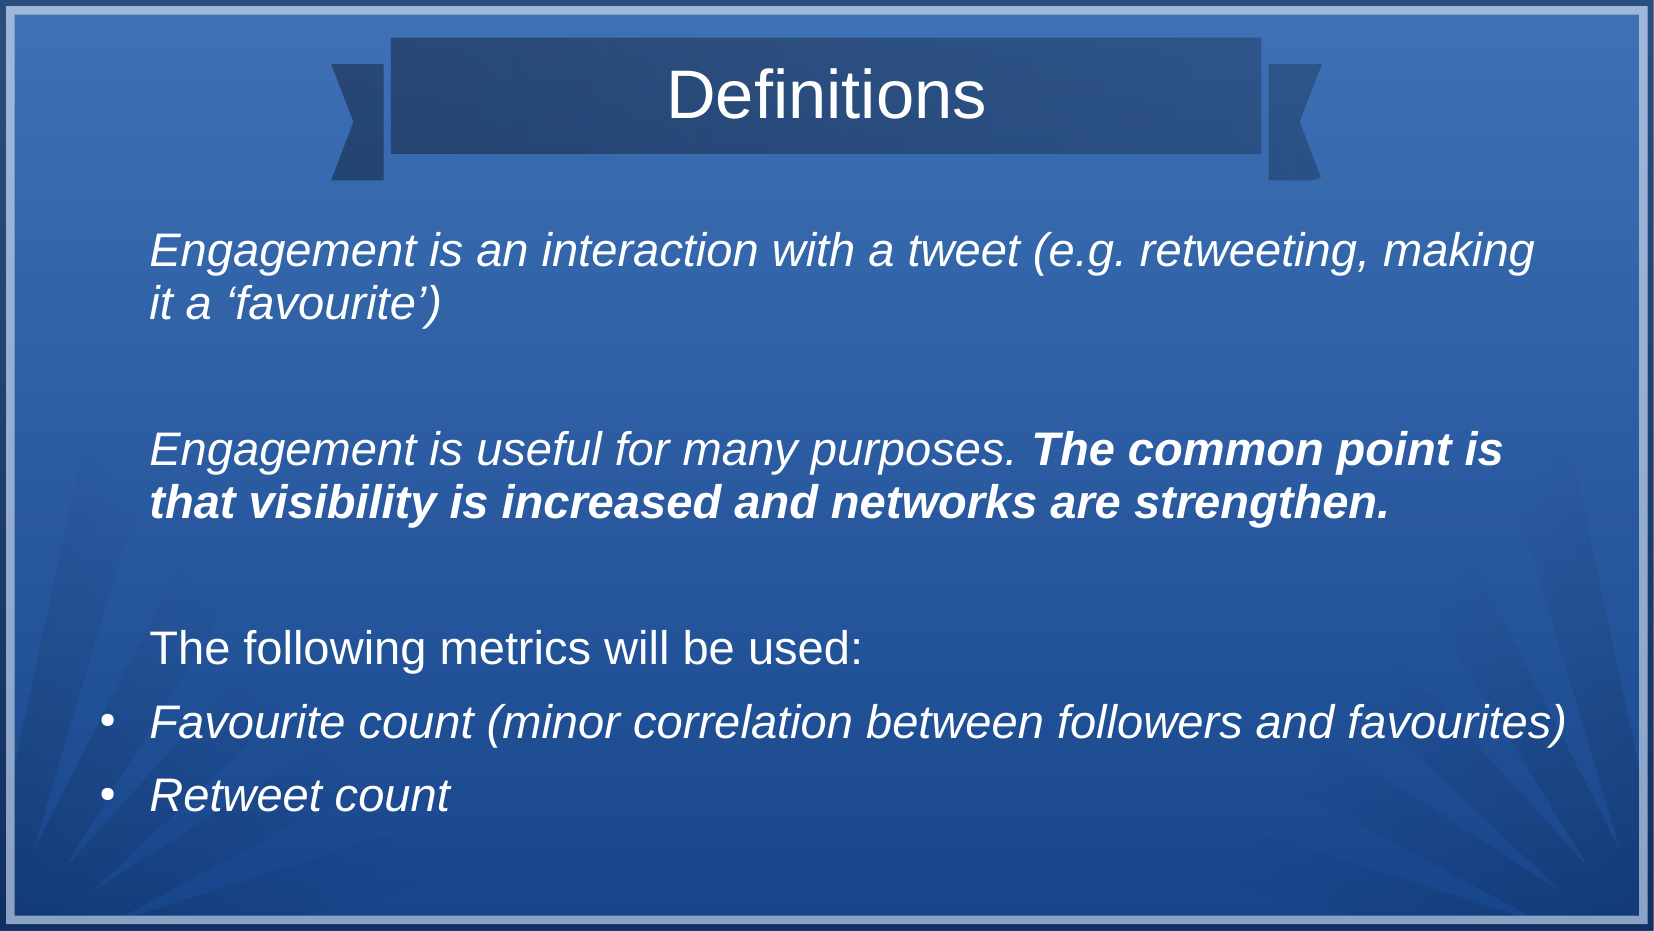

# Definitions
Engagement is an interaction with a tweet (e.g. retweeting, making it a ‘favourite’)
Engagement is useful for many purposes. The common point is that visibility is increased and networks are strengthen.
The following metrics will be used:
Favourite count (minor correlation between followers and favourites)
Retweet count